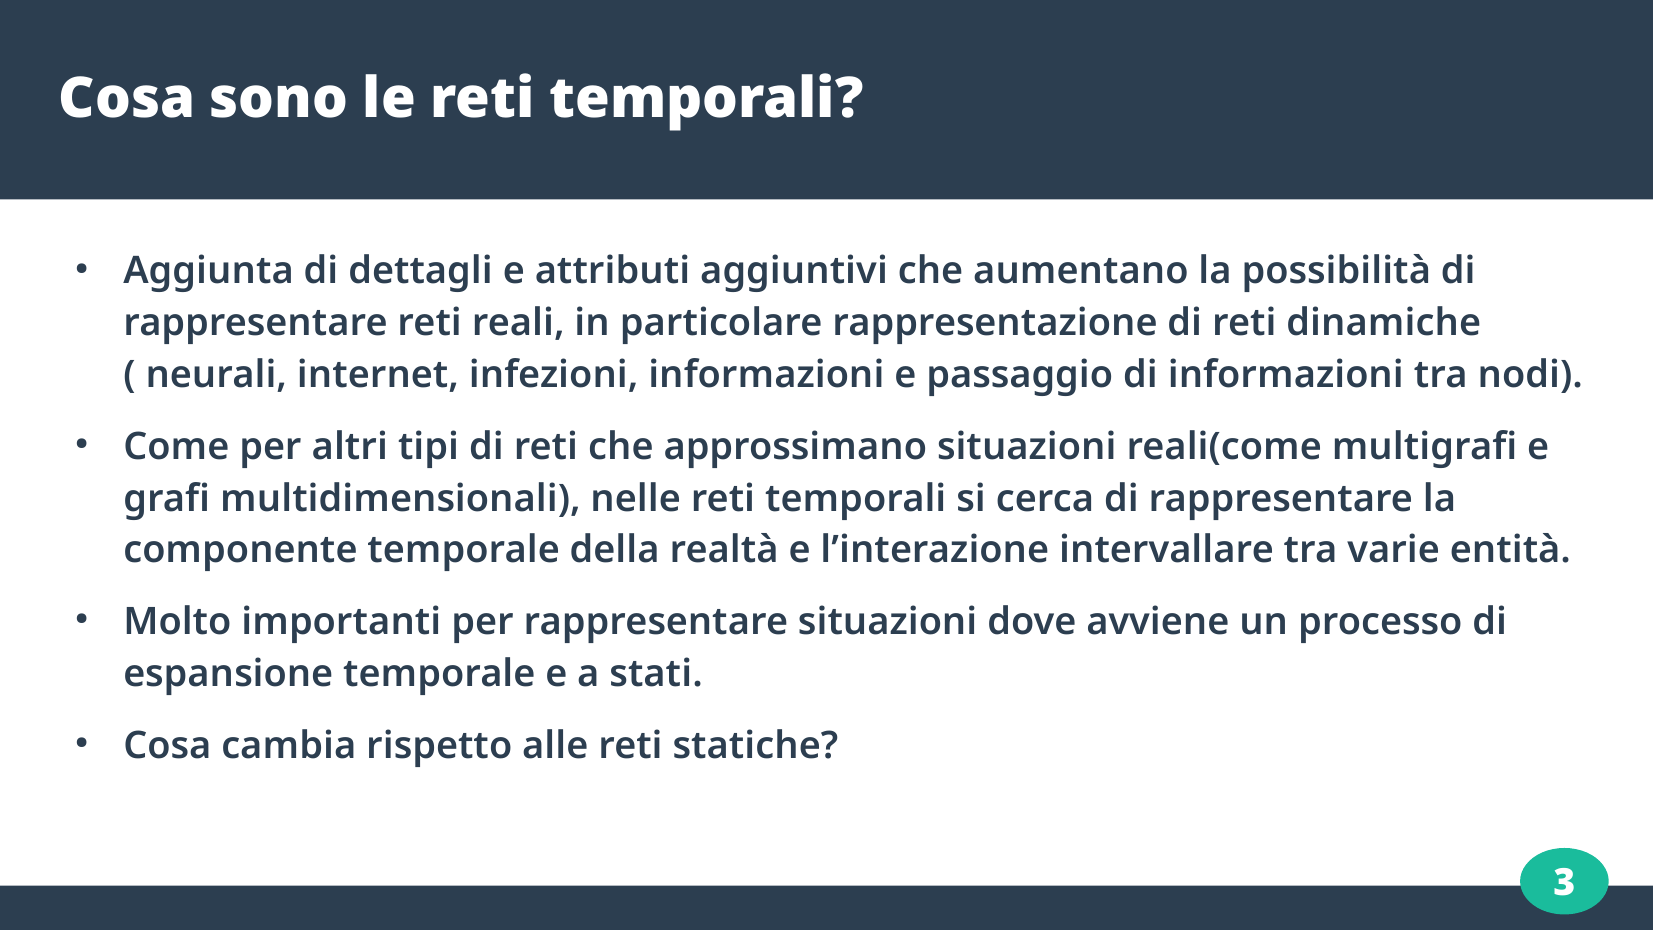

# Cosa sono le reti temporali?
Aggiunta di dettagli e attributi aggiuntivi che aumentano la possibilità di rappresentare reti reali, in particolare rappresentazione di reti dinamiche ( neurali, internet, infezioni, informazioni e passaggio di informazioni tra nodi).
Come per altri tipi di reti che approssimano situazioni reali(come multigrafi e grafi multidimensionali), nelle reti temporali si cerca di rappresentare la componente temporale della realtà e l’interazione intervallare tra varie entità.
Molto importanti per rappresentare situazioni dove avviene un processo di espansione temporale e a stati.
Cosa cambia rispetto alle reti statiche?
3